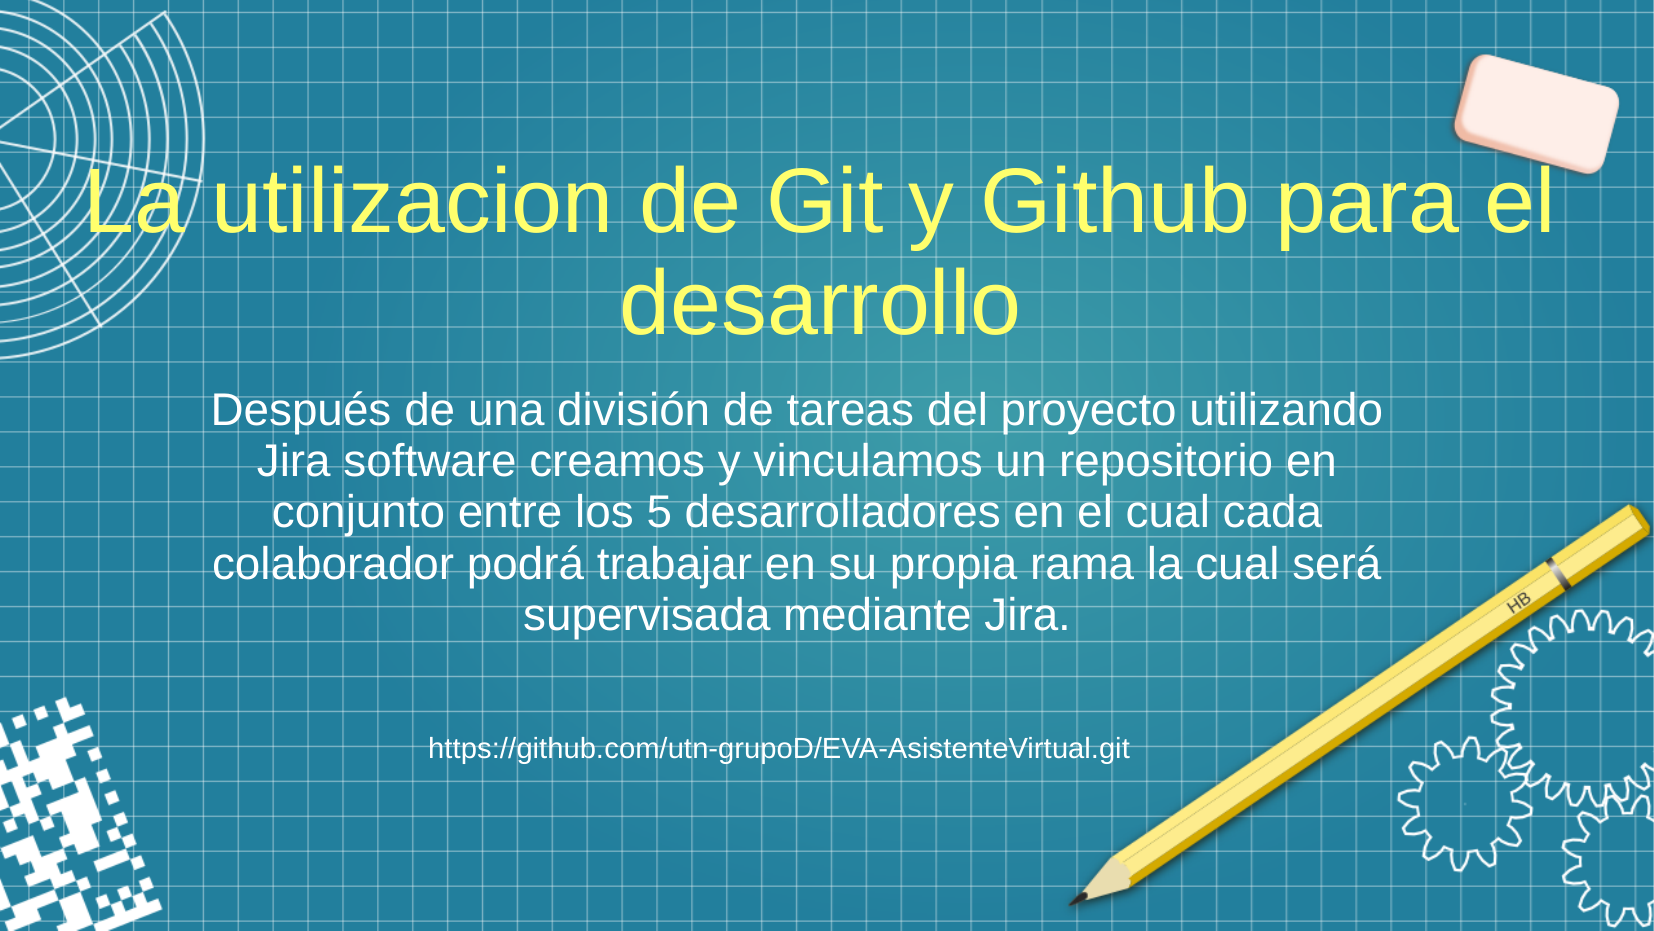

La utilizacion de Git y Github para el desarrollo
# Después de una división de tareas del proyecto utilizando Jira software creamos y vinculamos un repositorio en conjunto entre los 5 desarrolladores en el cual cada colaborador podrá trabajar en su propia rama la cual será supervisada mediante Jira.
https://github.com/utn-grupoD/EVA-AsistenteVirtual.git